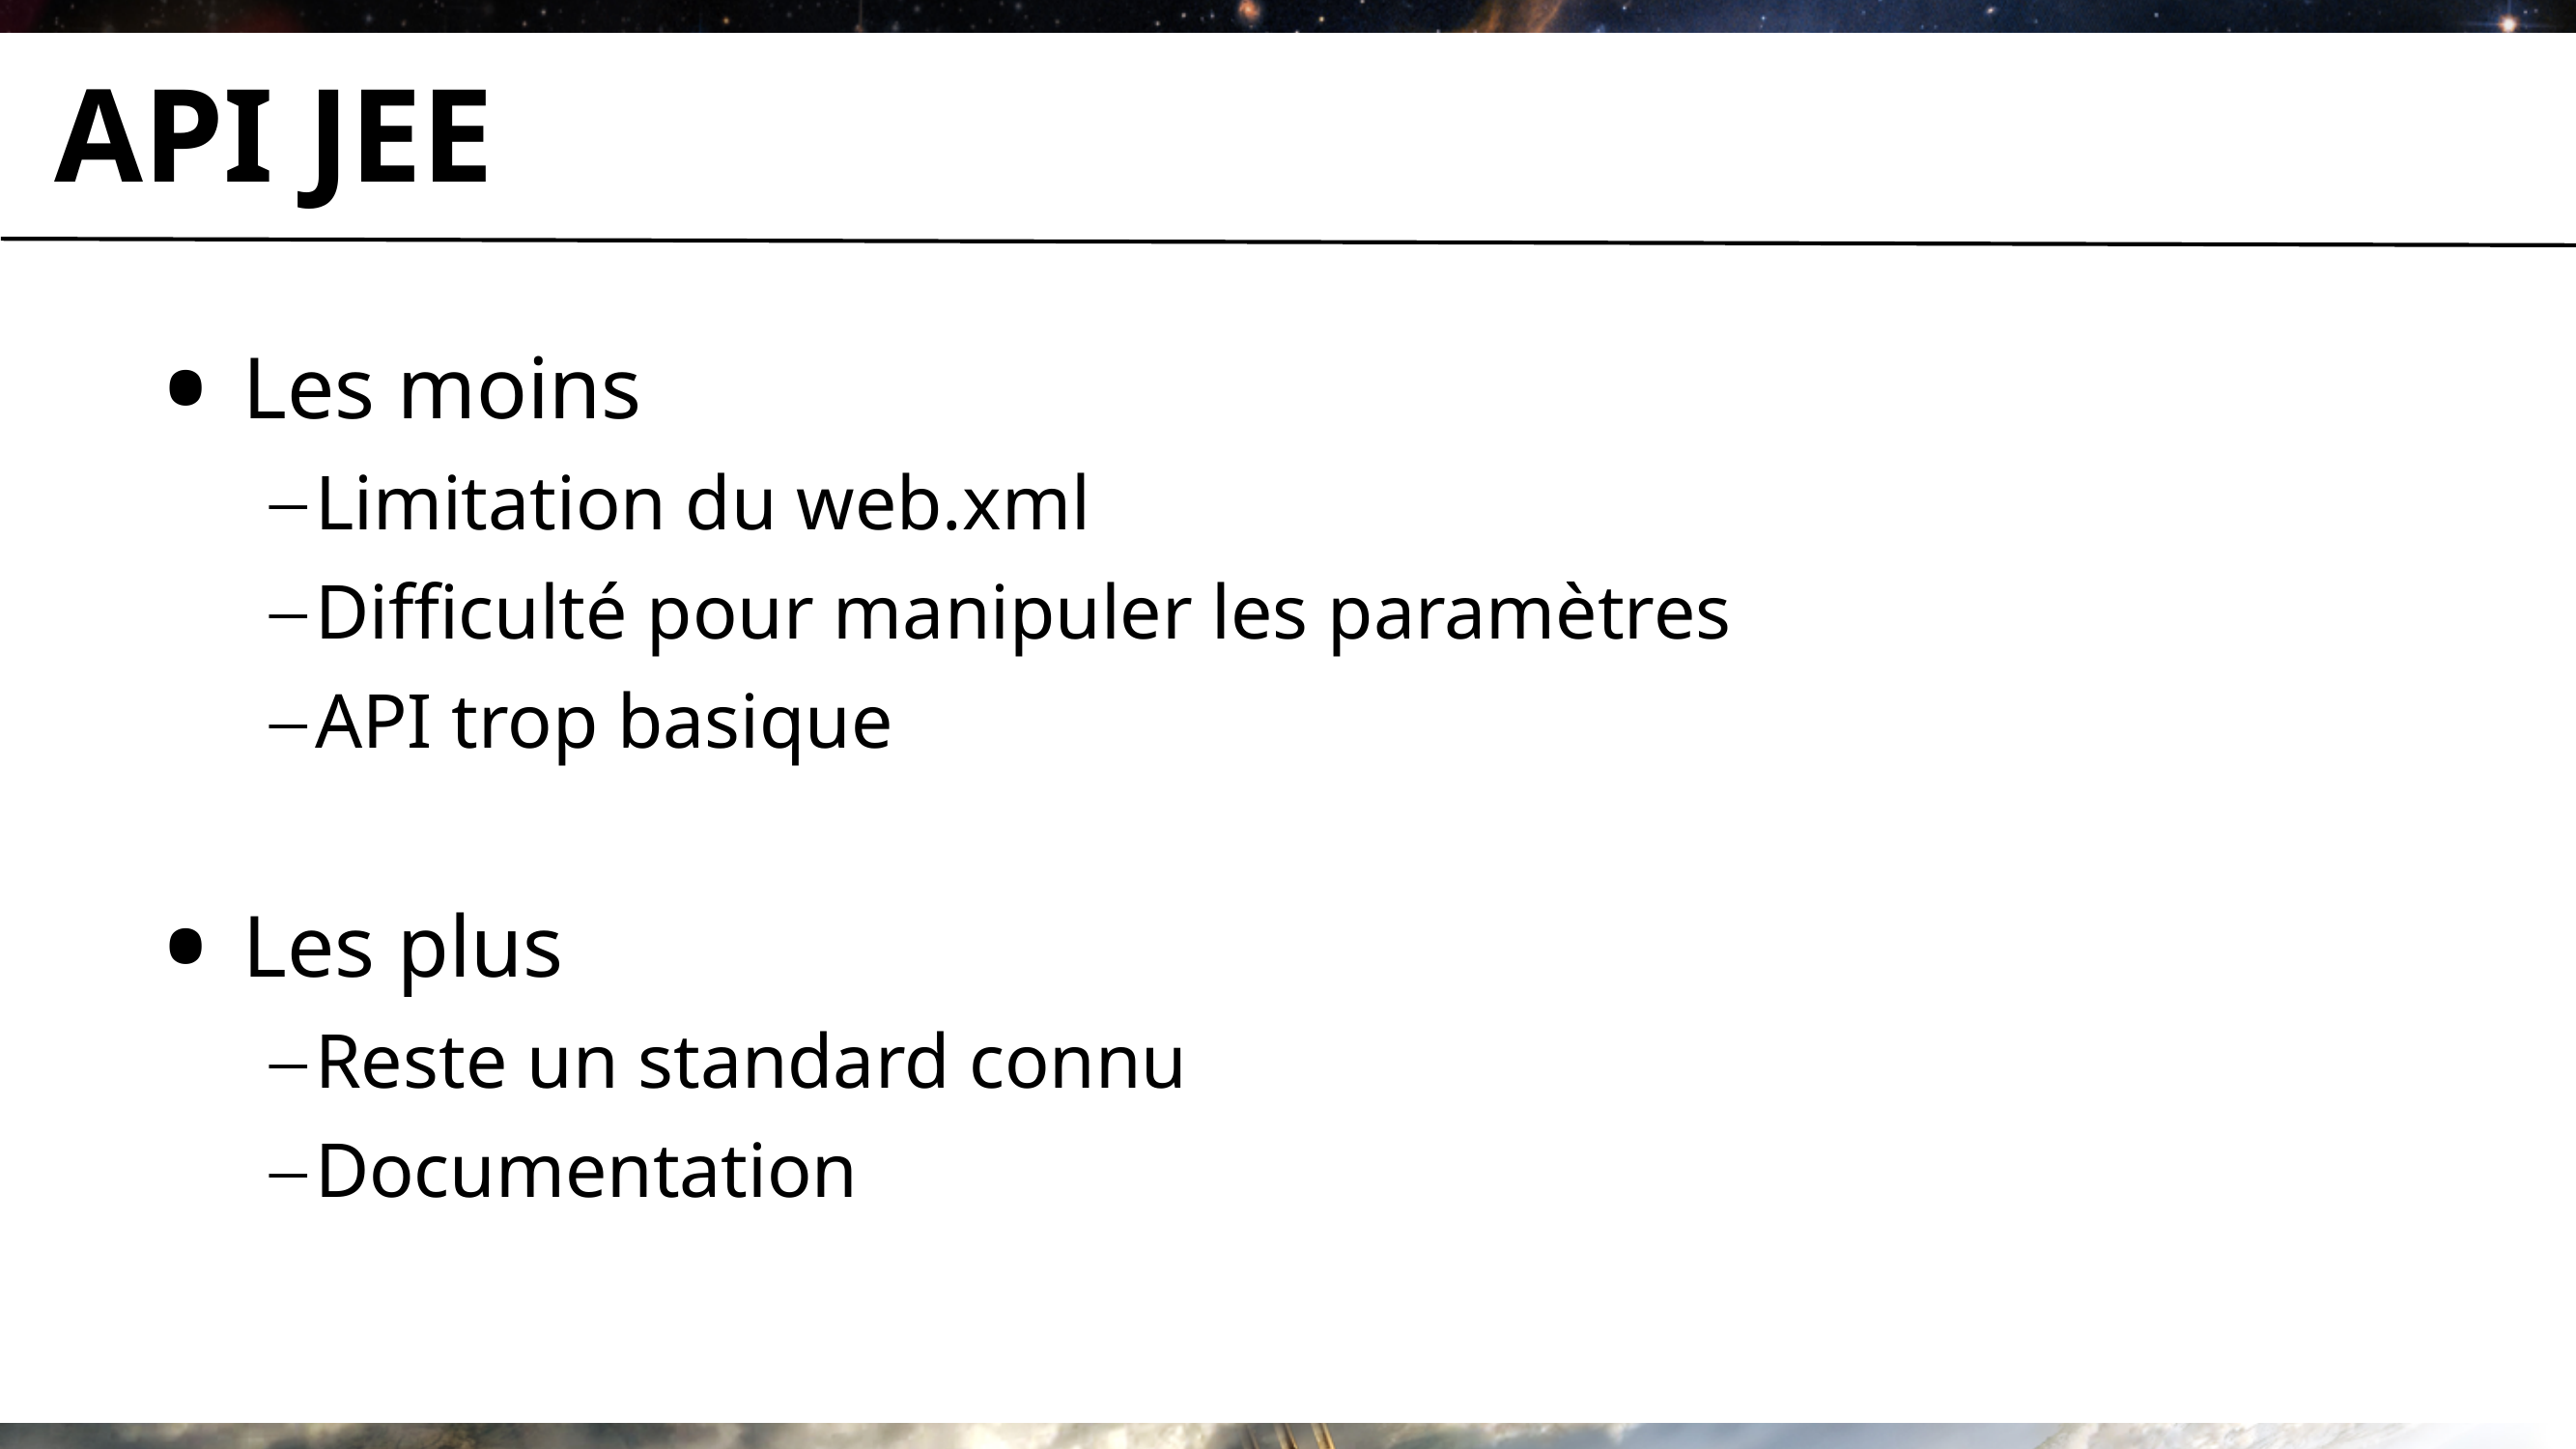

# API JEE
Les moins
Limitation du web.xml
Difficulté pour manipuler les paramètres
API trop basique
Les plus
Reste un standard connu
Documentation